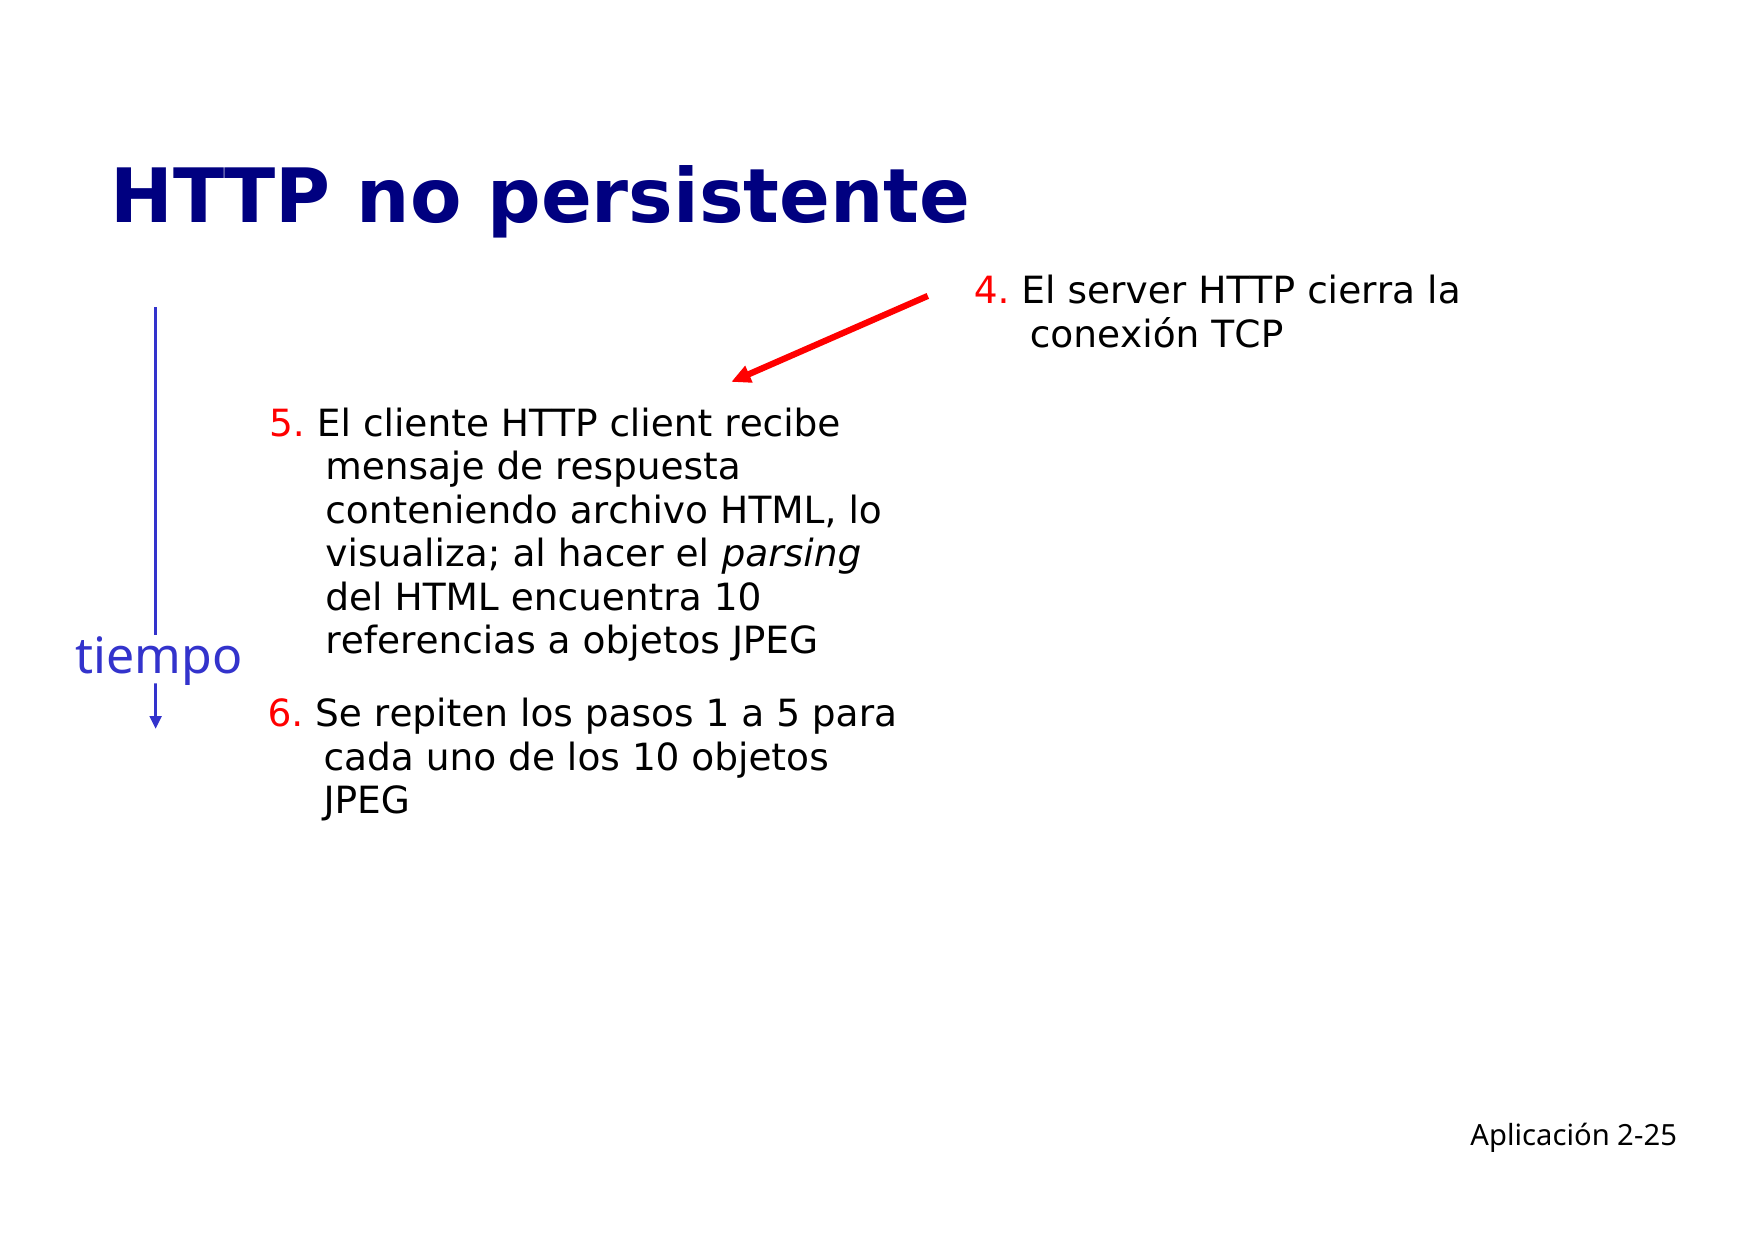

# HTTP no persistente
4. El server HTTP cierra la conexión TCP
5. El cliente HTTP client recibe mensaje de respuesta conteniendo archivo HTML, lo visualiza; al hacer el parsing del HTML encuentra 10 referencias a objetos JPEG
tiempo
6. Se repiten los pasos 1 a 5 para cada uno de los 10 objetos JPEG